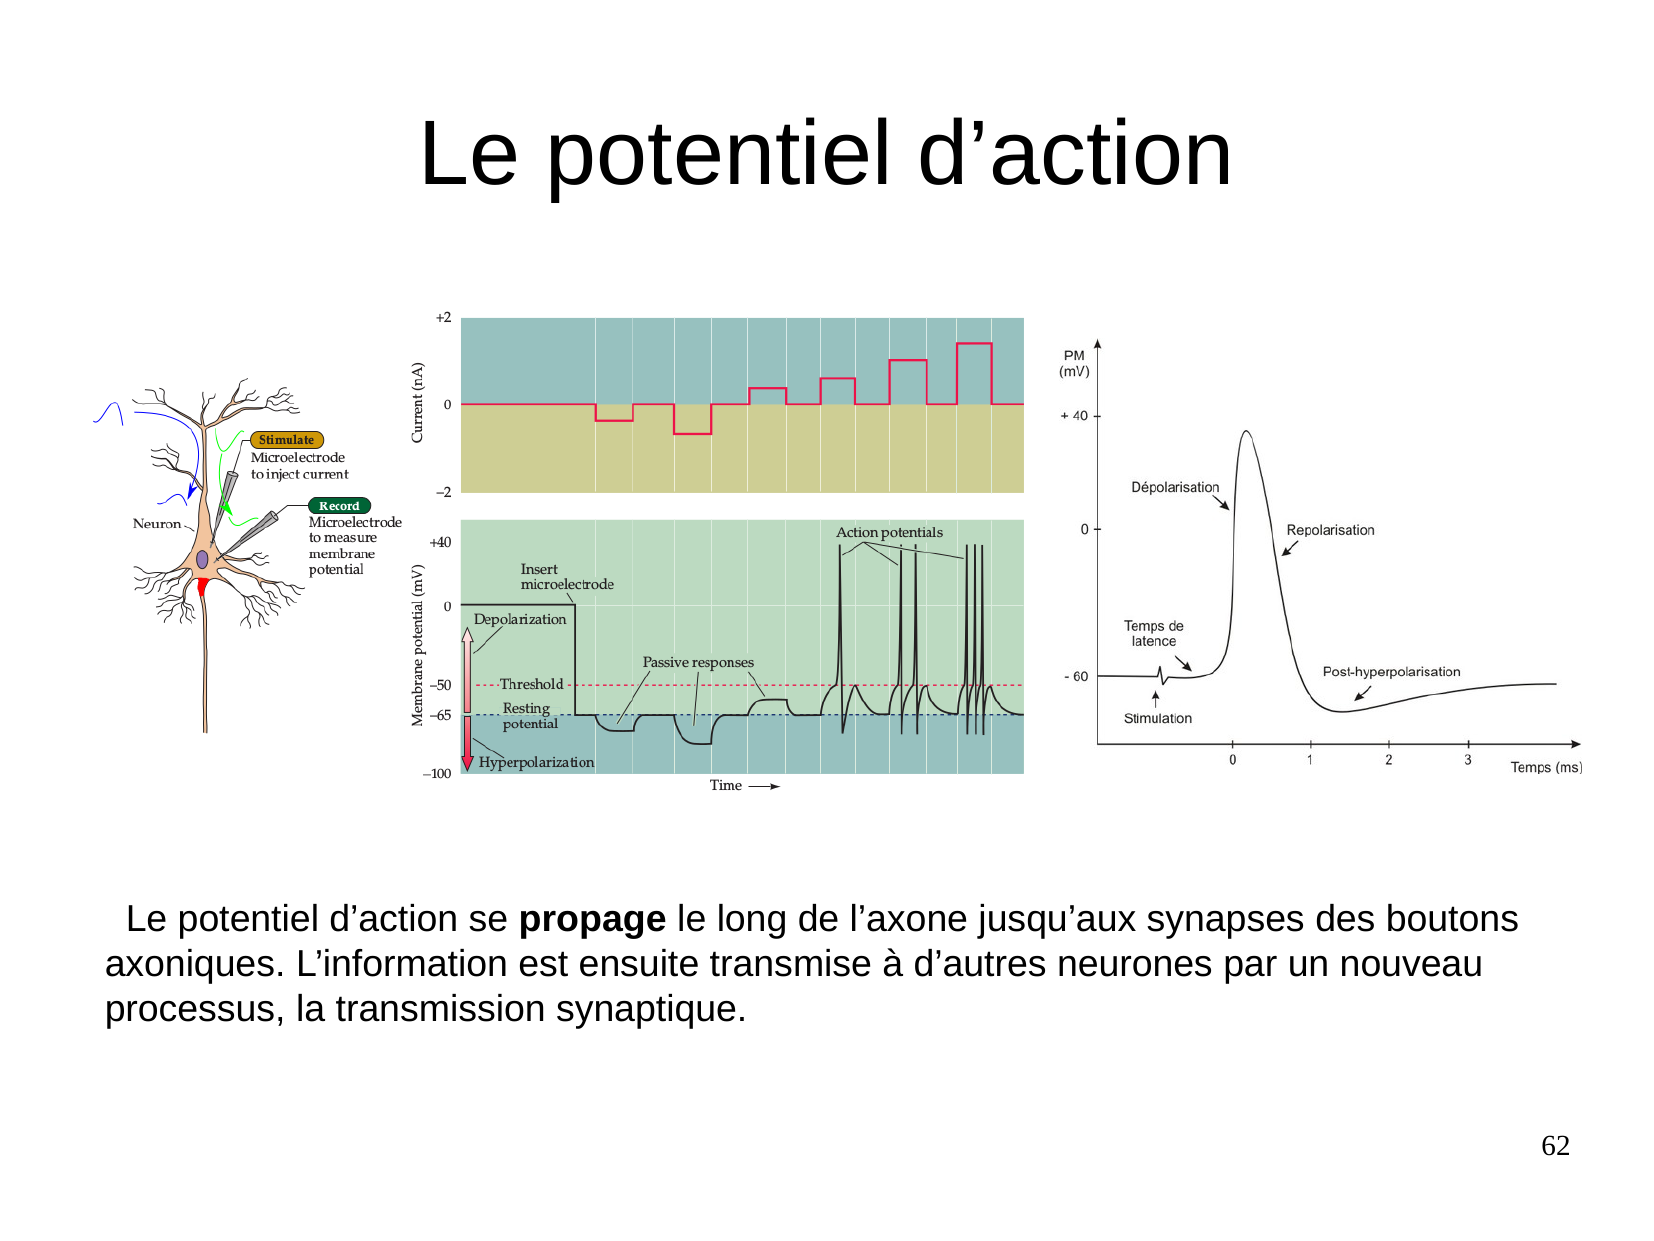

# Le potentiel d’action
 Le potentiel d’action se propage le long de l’axone jusqu’aux synapses des boutons axoniques. L’information est ensuite transmise à d’autres neurones par un nouveau processus, la transmission synaptique.
62